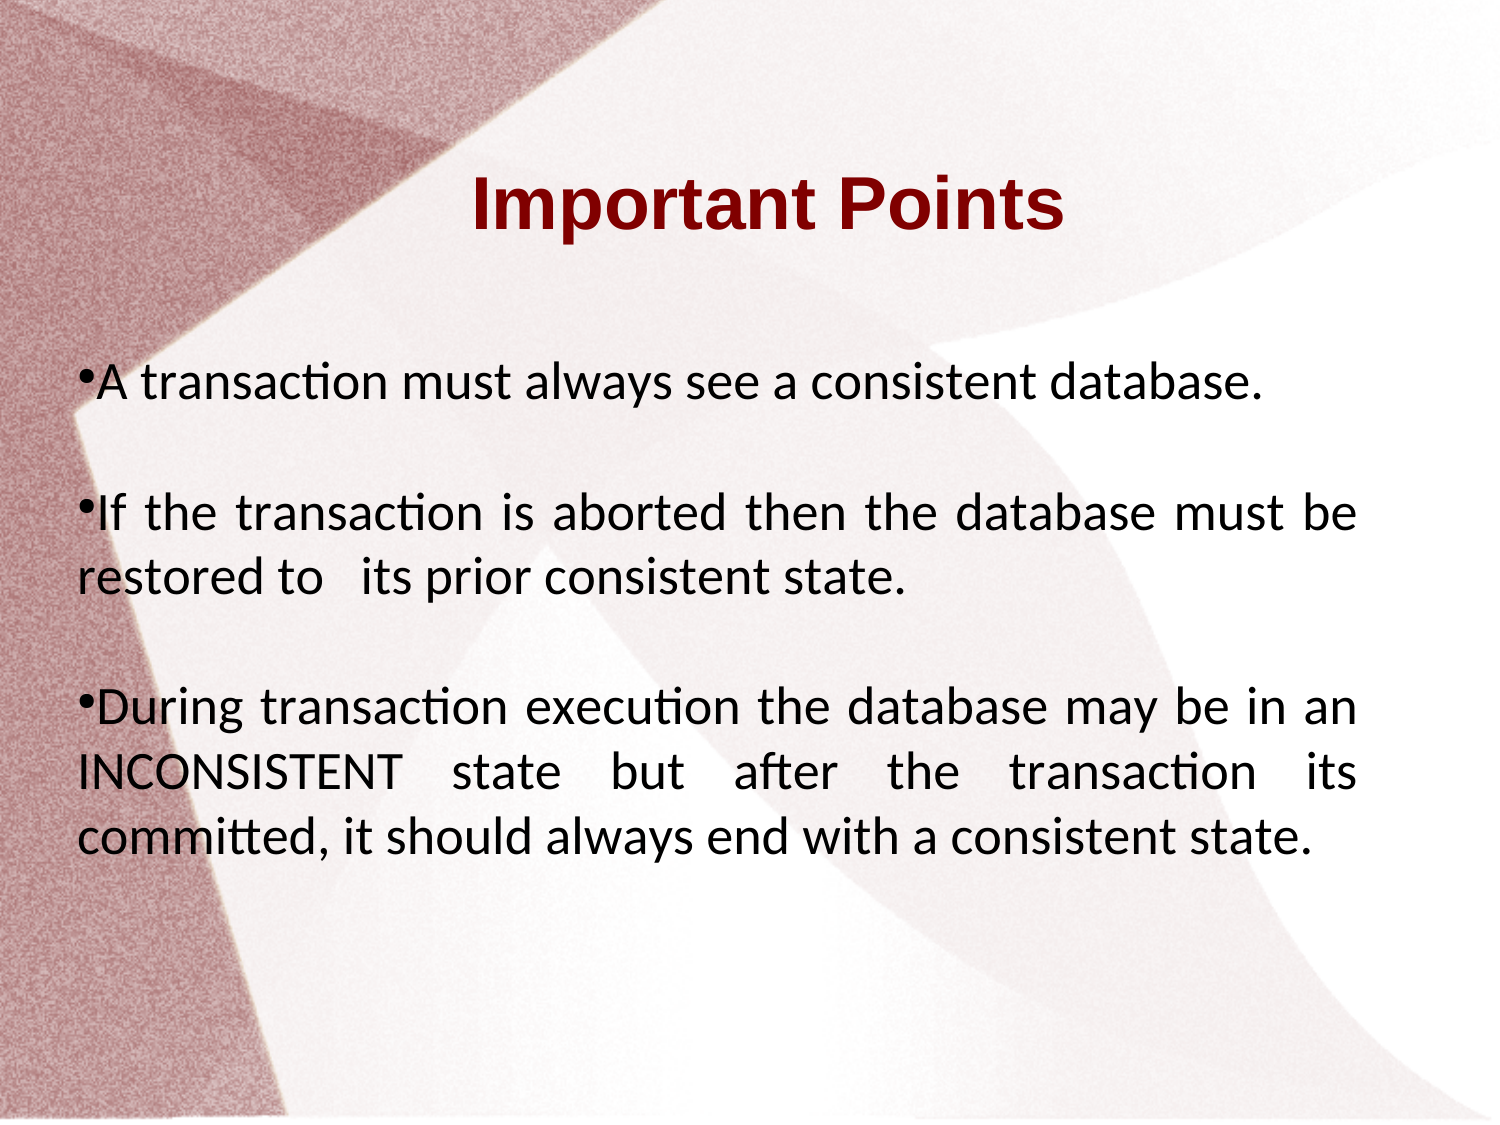

Important Points
A transaction must always see a consistent database.
If the transaction is aborted then the database must be restored to its prior consistent state.
During transaction execution the database may be in an INCONSISTENT state but after the transaction its committed, it should always end with a consistent state.